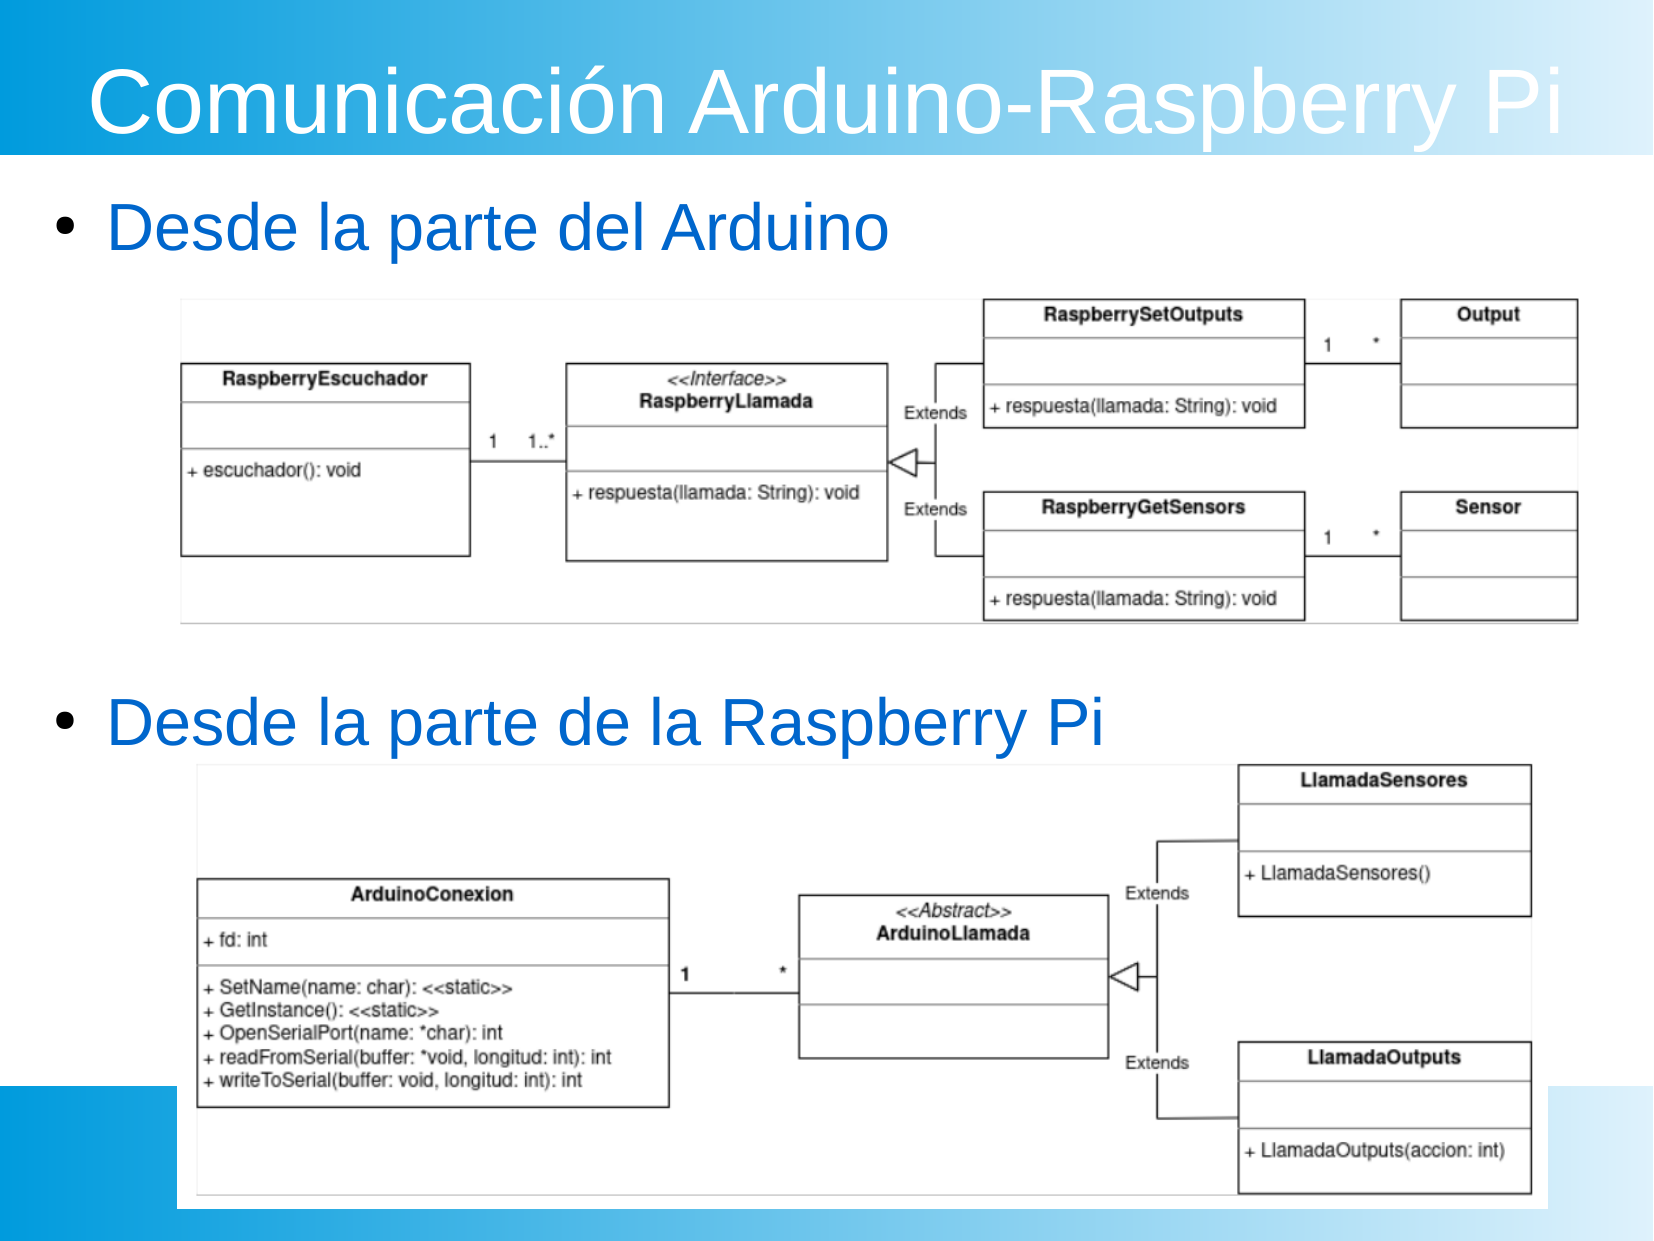

# Comunicación Arduino-Raspberry Pi
Desde la parte del Arduino
Desde la parte de la Raspberry Pi